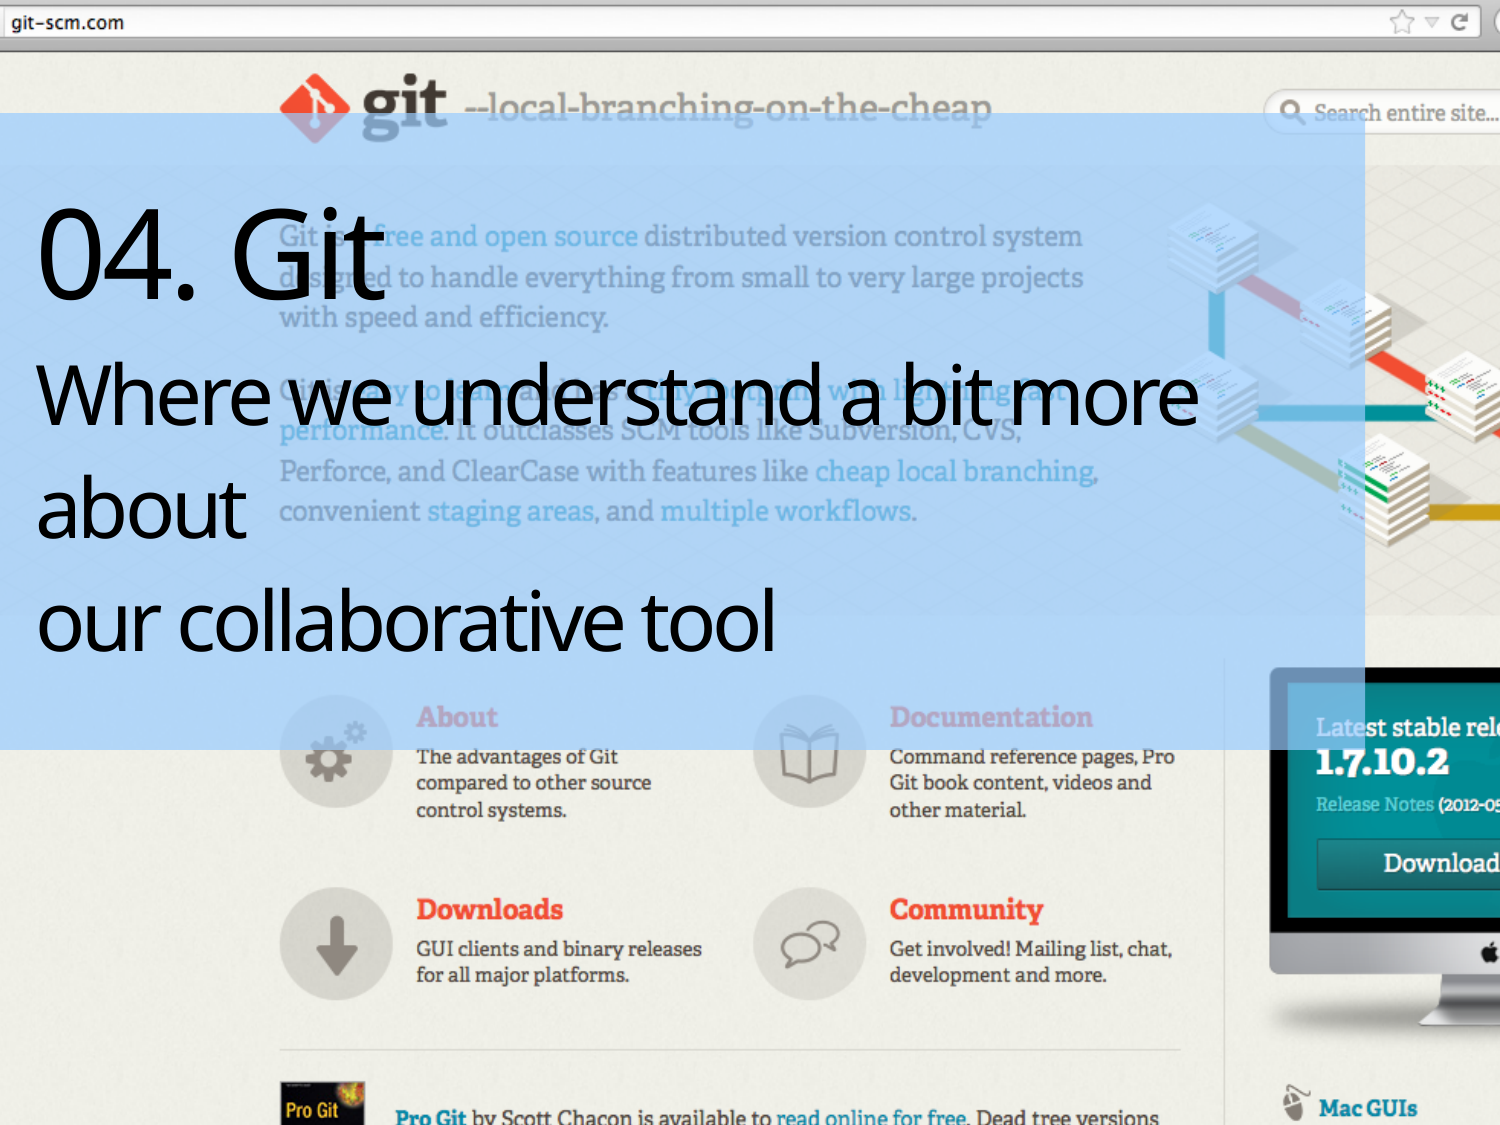

04. Git
Where we understand a bit more about
our collaborative tool